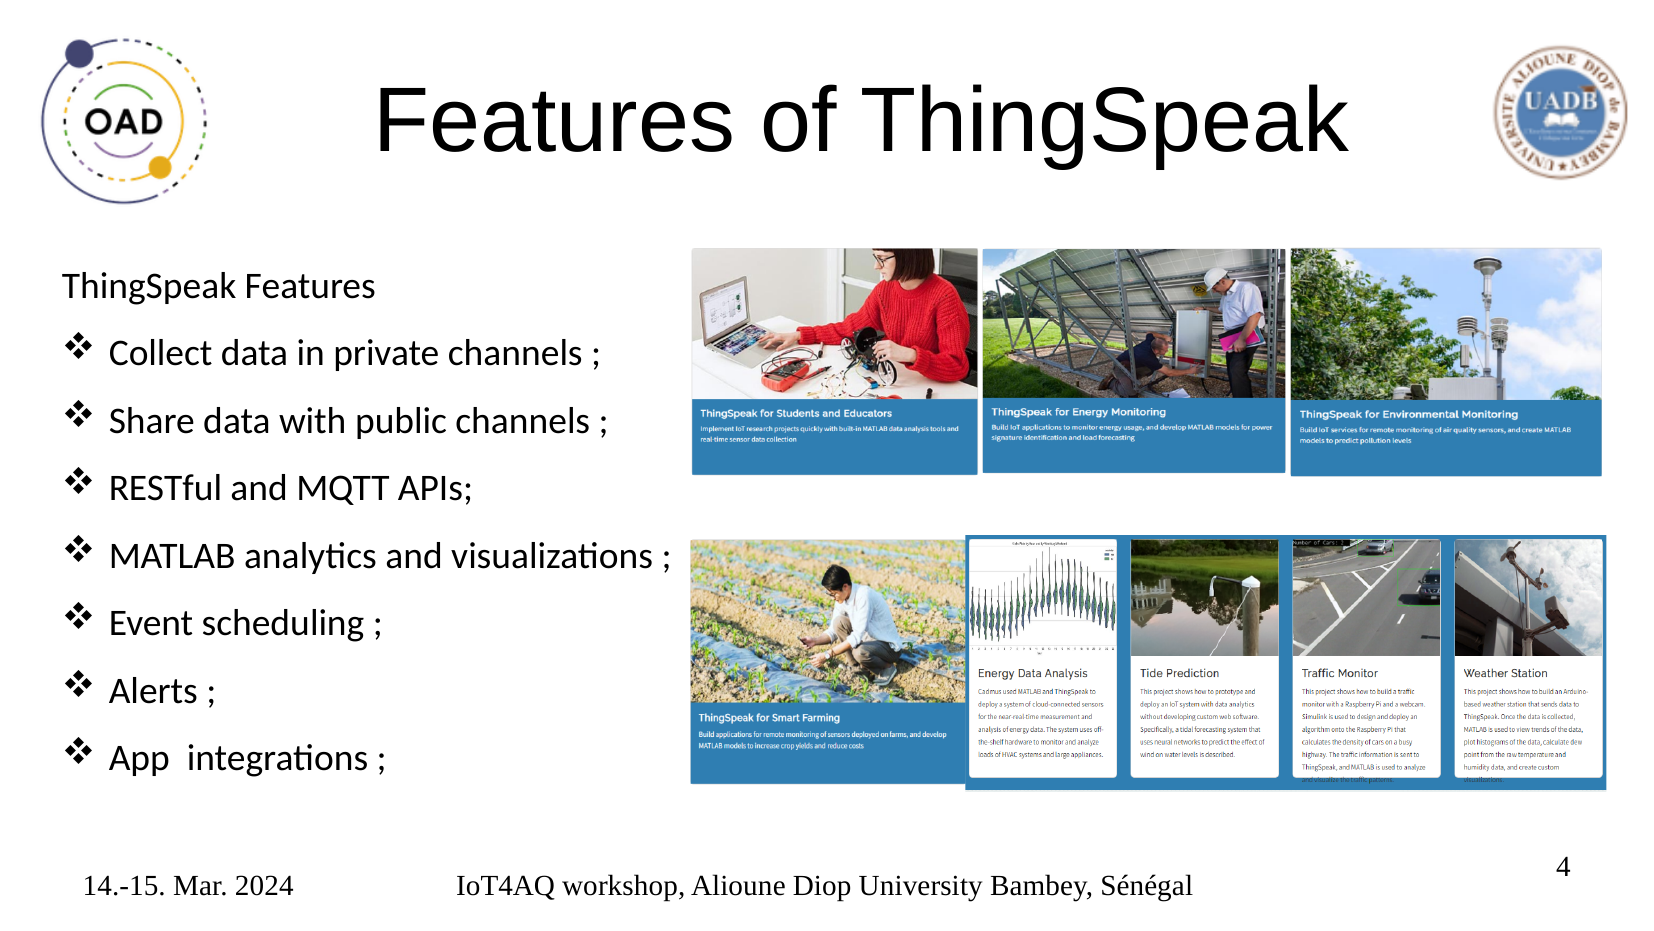

# Features of ThingSpeak
ThingSpeak Features
Collect data in private channels ;
Share data with public channels ;
RESTful and MQTT APIs;
MATLAB analytics and visualizations ;
Event scheduling ;
Alerts ;
App integrations ;
14.-15. Mar. 2024
IoT4AQ workshop, Alioune Diop University Bambey, Sénégal